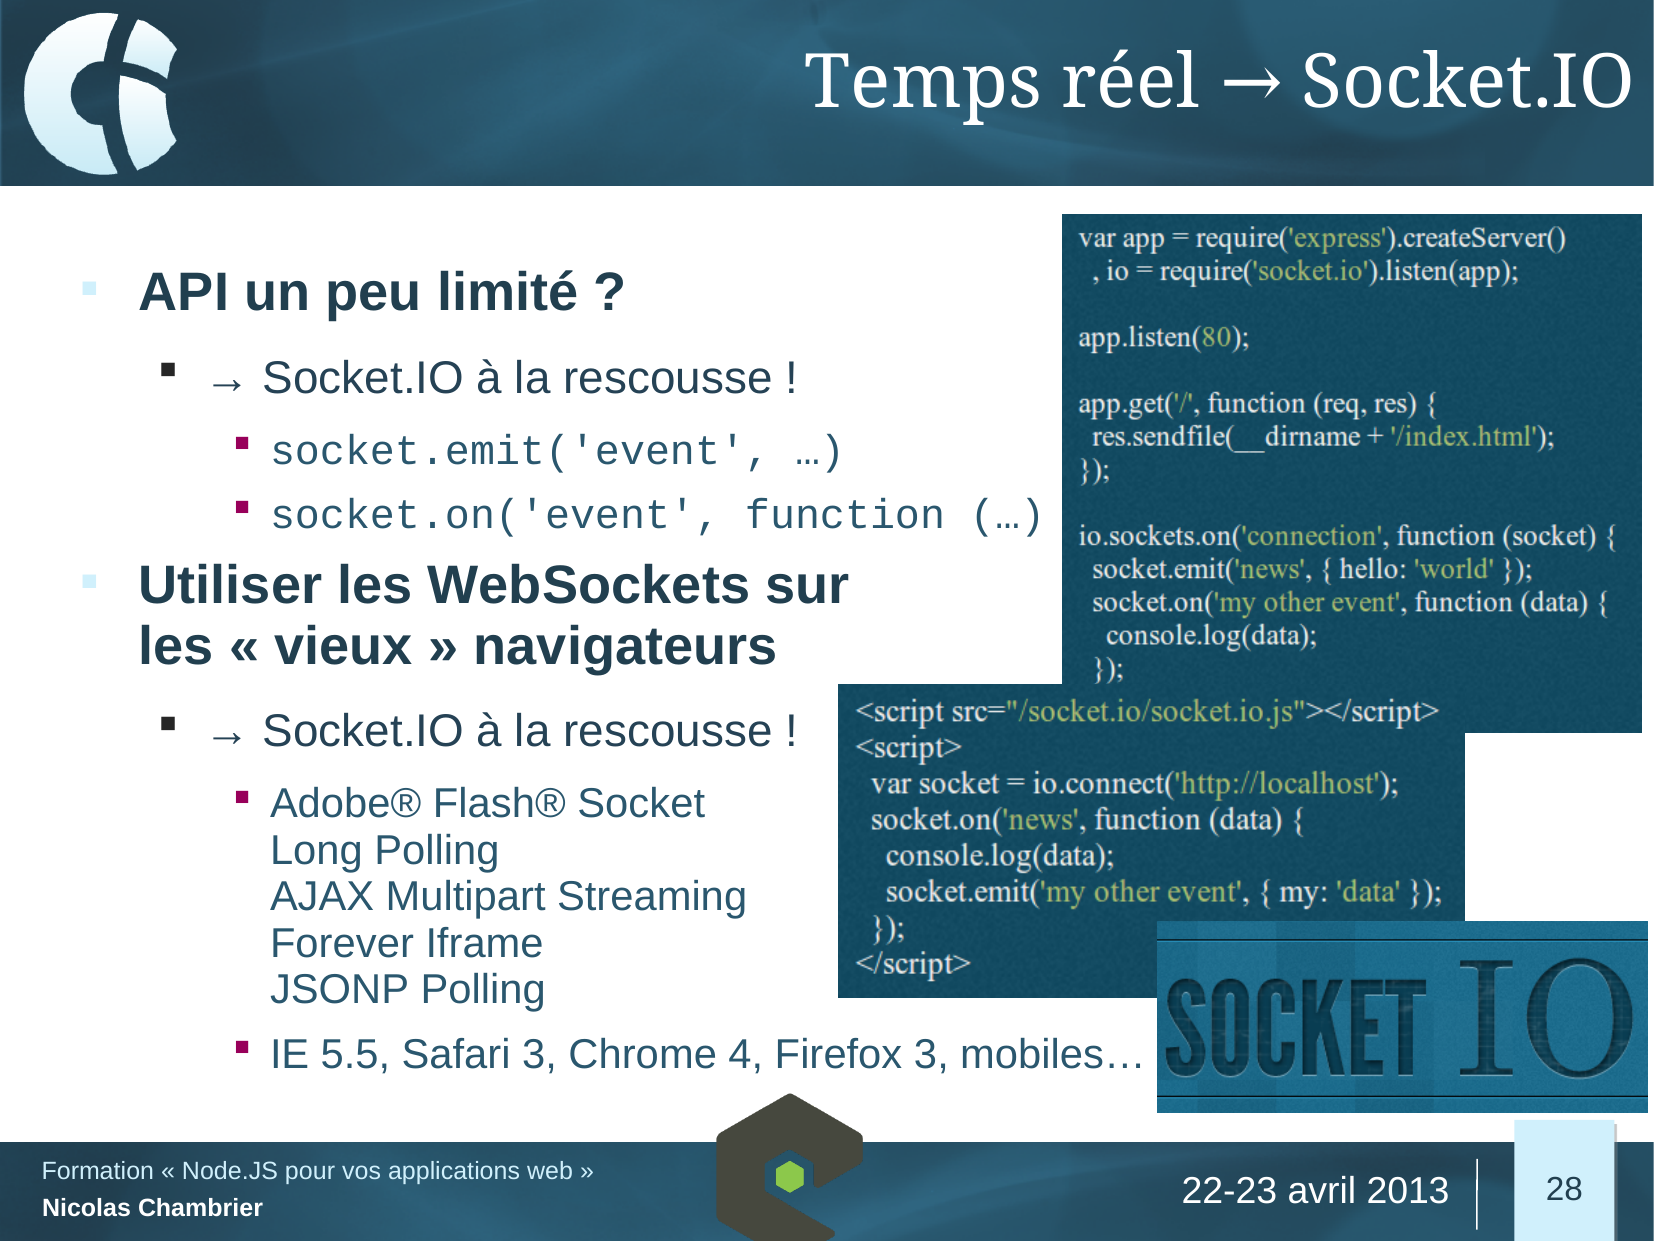

Temps réel → Socket.IO
# API un peu limité ?
→ Socket.IO à la rescousse !
socket.emit('event', …)
socket.on('event', function (…) {})
Utiliser les WebSockets sur
les « vieux » navigateurs
→ Socket.IO à la rescousse !
Adobe® Flash® Socket
Long Polling
AJAX Multipart Streaming
Forever Iframe
JSONP Polling
IE 5.5, Safari 3, Chrome 4, Firefox 3, mobiles…